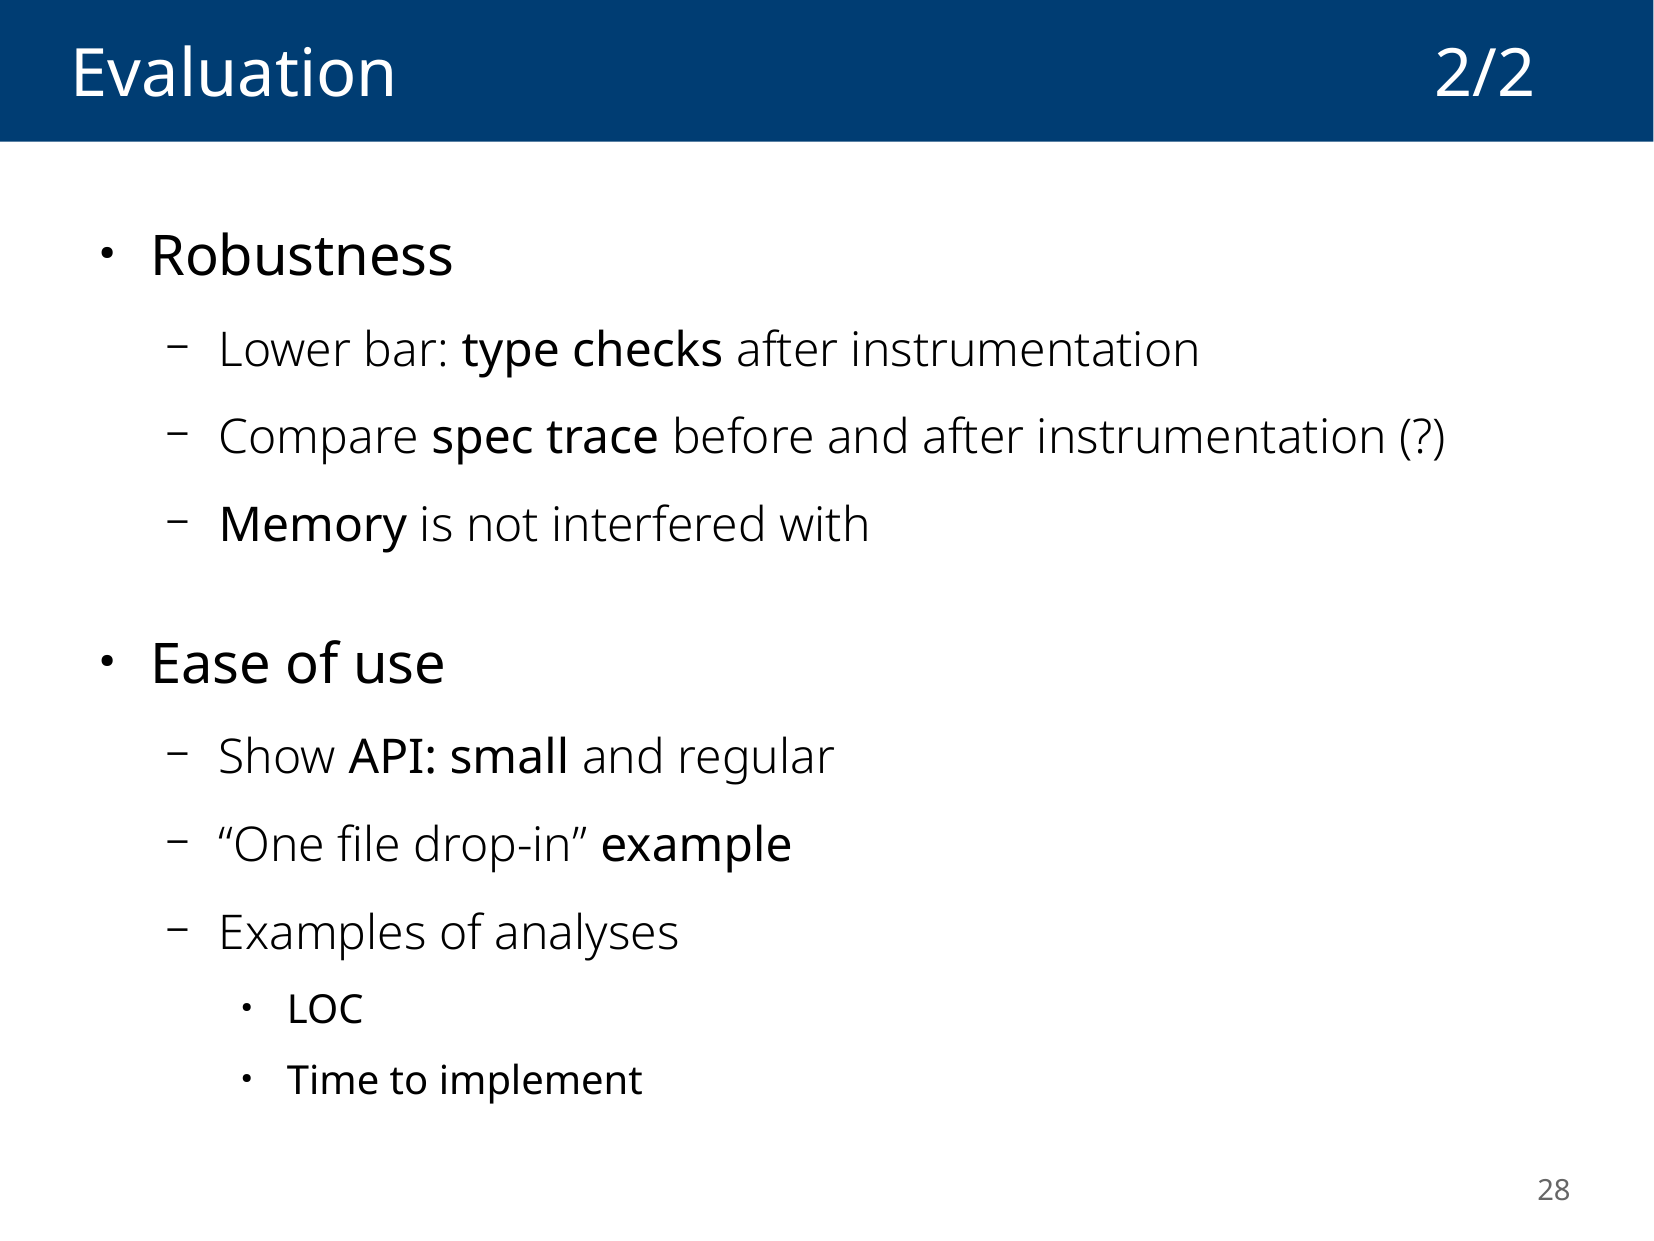

# Evaluation	2/2
Robustness
Lower bar: type checks after instrumentation
Compare spec trace before and after instrumentation (?)
Memory is not interfered with
Ease of use
Show API: small and regular
“One file drop-in” example
Examples of analyses
LOC
Time to implement
28